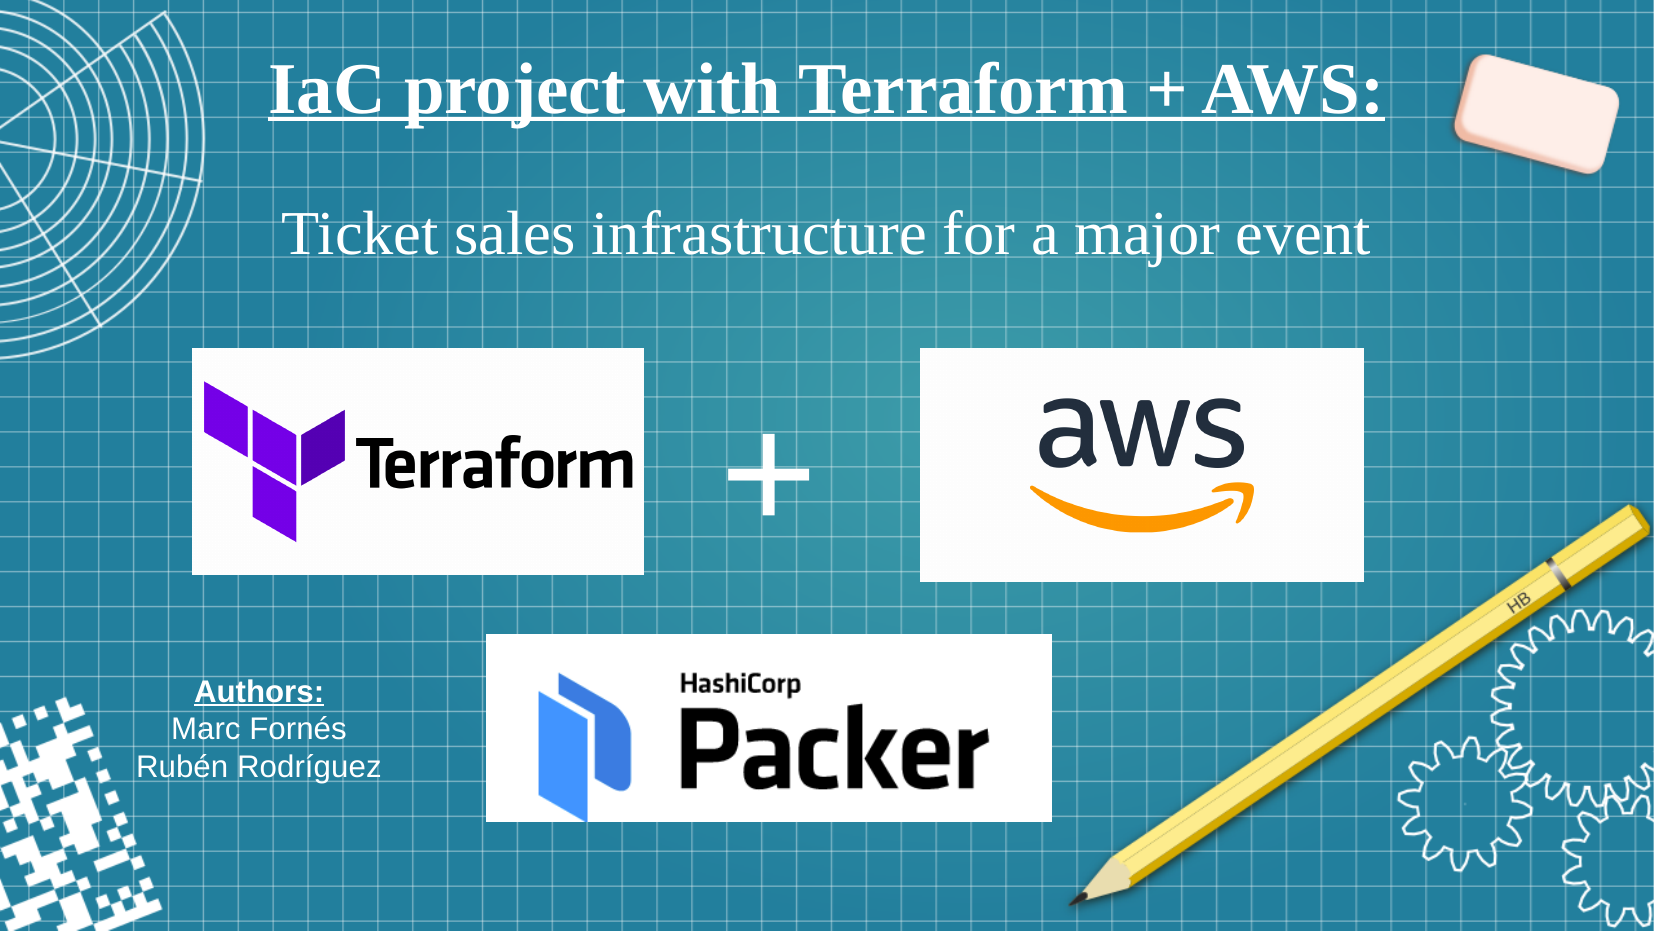

IaC project with Terraform + AWS:
Ticket sales infrastructure for a major event
+
Authors:
Marc Fornés
Rubén Rodríguez